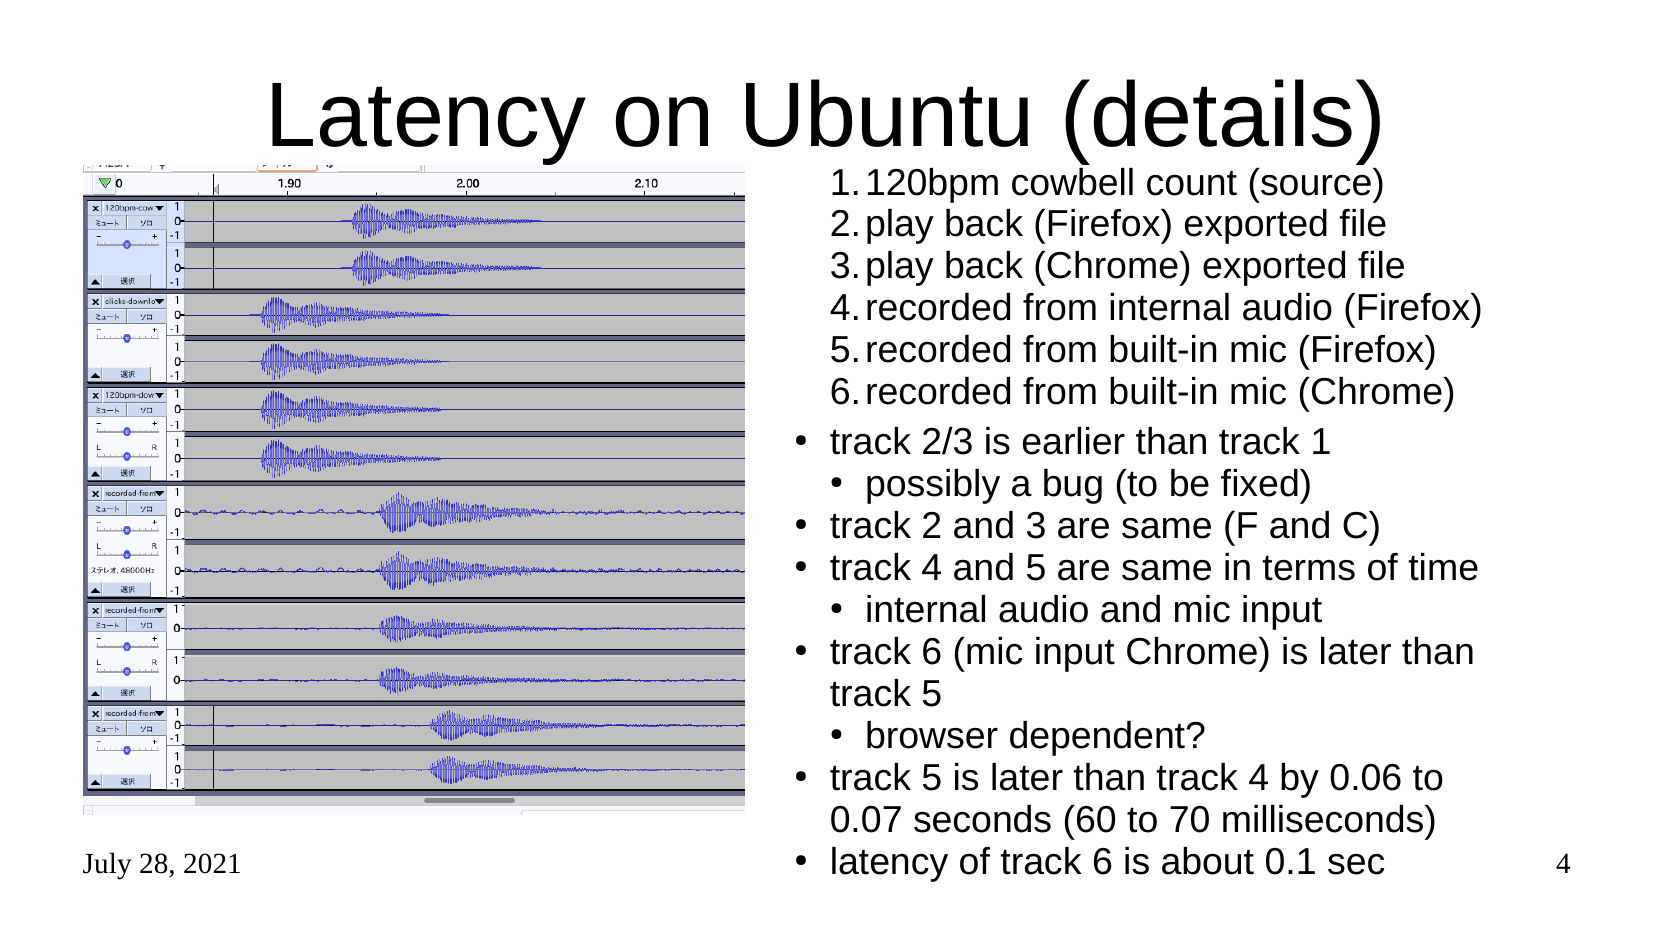

# Latency on Ubuntu (details)
120bpm cowbell count (source)
play back (Firefox) exported file
play back (Chrome) exported file
recorded from internal audio (Firefox)
recorded from built-in mic (Firefox)
recorded from built-in mic (Chrome)
track 2/3 is earlier than track 1
possibly a bug (to be fixed)
track 2 and 3 are same (F and C)
track 4 and 5 are same in terms of time
internal audio and mic input
track 6 (mic input Chrome) is later than track 5
browser dependent?
track 5 is later than track 4 by 0.06 to 0.07 seconds (60 to 70 milliseconds)
latency of track 6 is about 0.1 sec
July 28, 2021
4